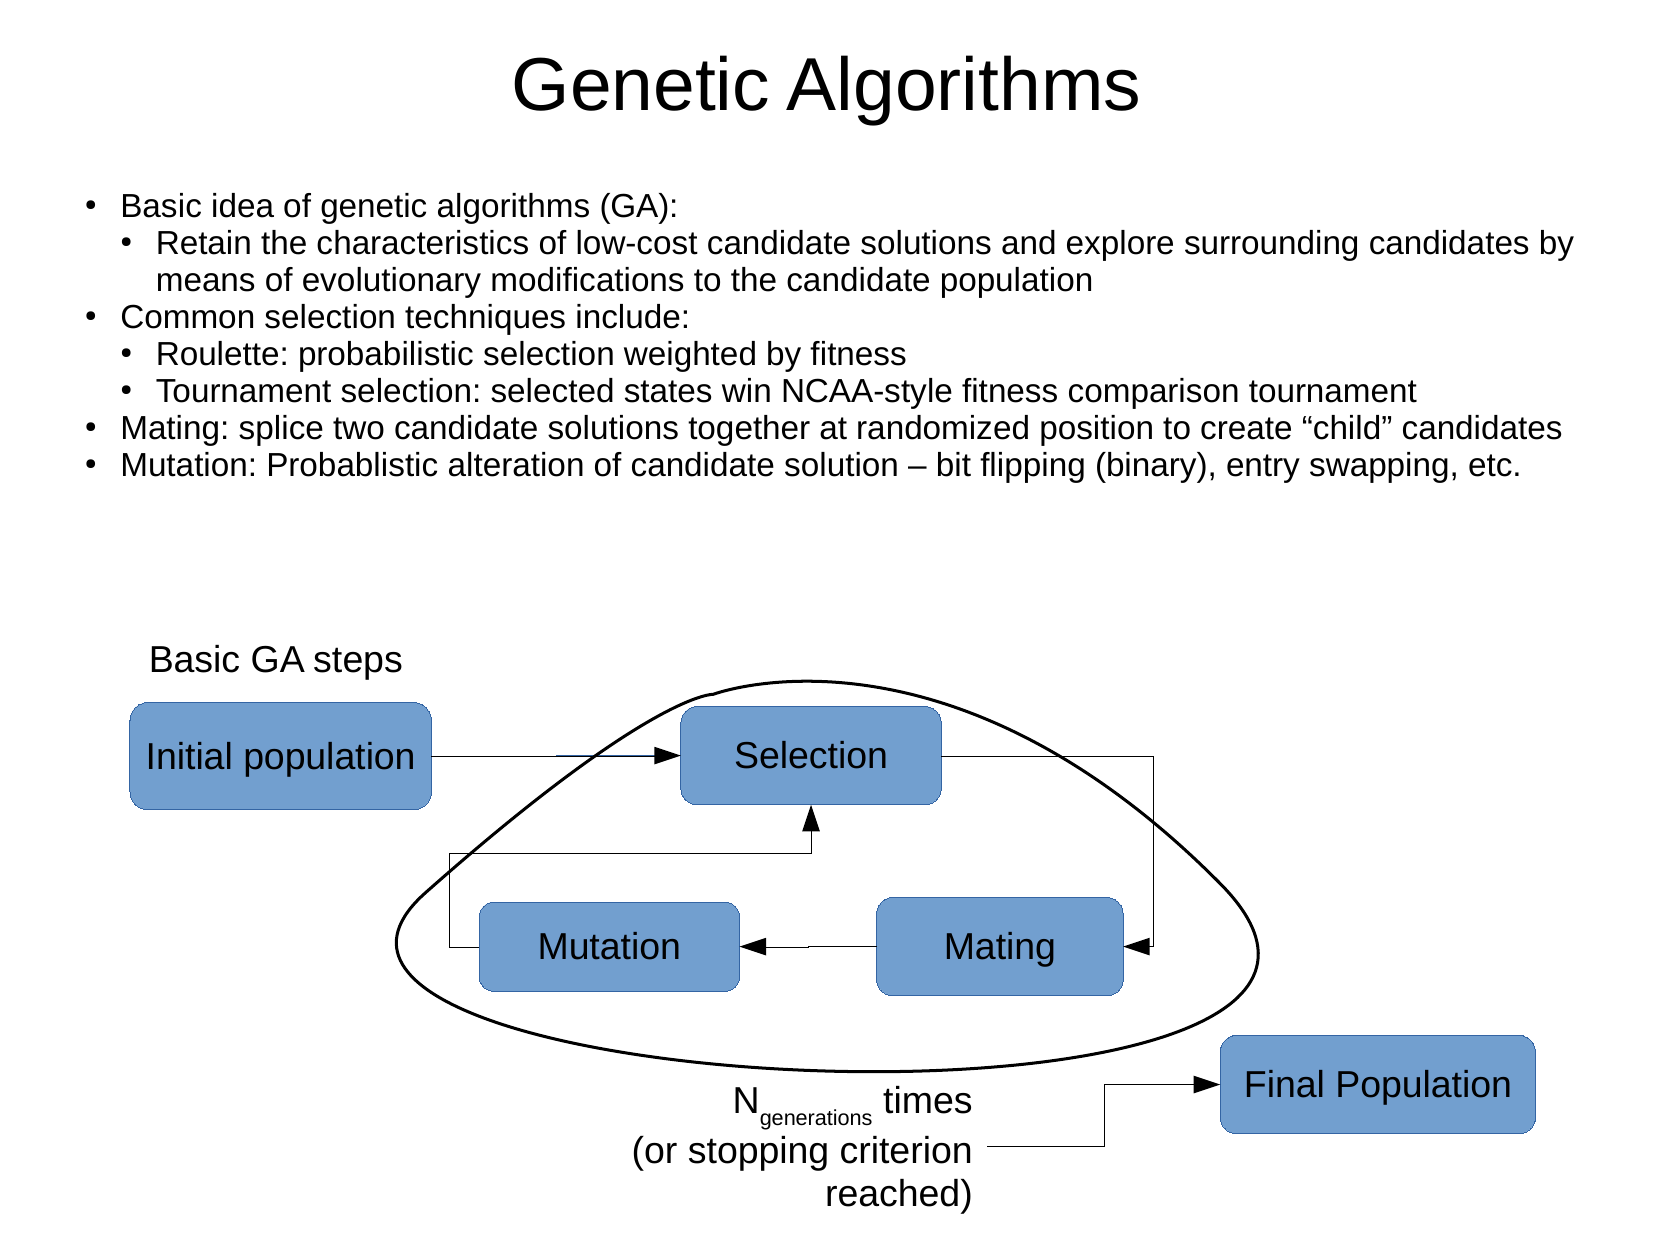

# Genetic Algorithms
Basic idea of genetic algorithms (GA):
Retain the characteristics of low-cost candidate solutions and explore surrounding candidates by means of evolutionary modifications to the candidate population
Common selection techniques include:
Roulette: probabilistic selection weighted by fitness
Tournament selection: selected states win NCAA-style fitness comparison tournament
Mating: splice two candidate solutions together at randomized position to create “child” candidates
Mutation: Probablistic alteration of candidate solution – bit flipping (binary), entry swapping, etc.
Basic GA steps
Initial population
Selection
Mating
Mutation
Final Population
Ngenerations times
(or stopping criterion reached)